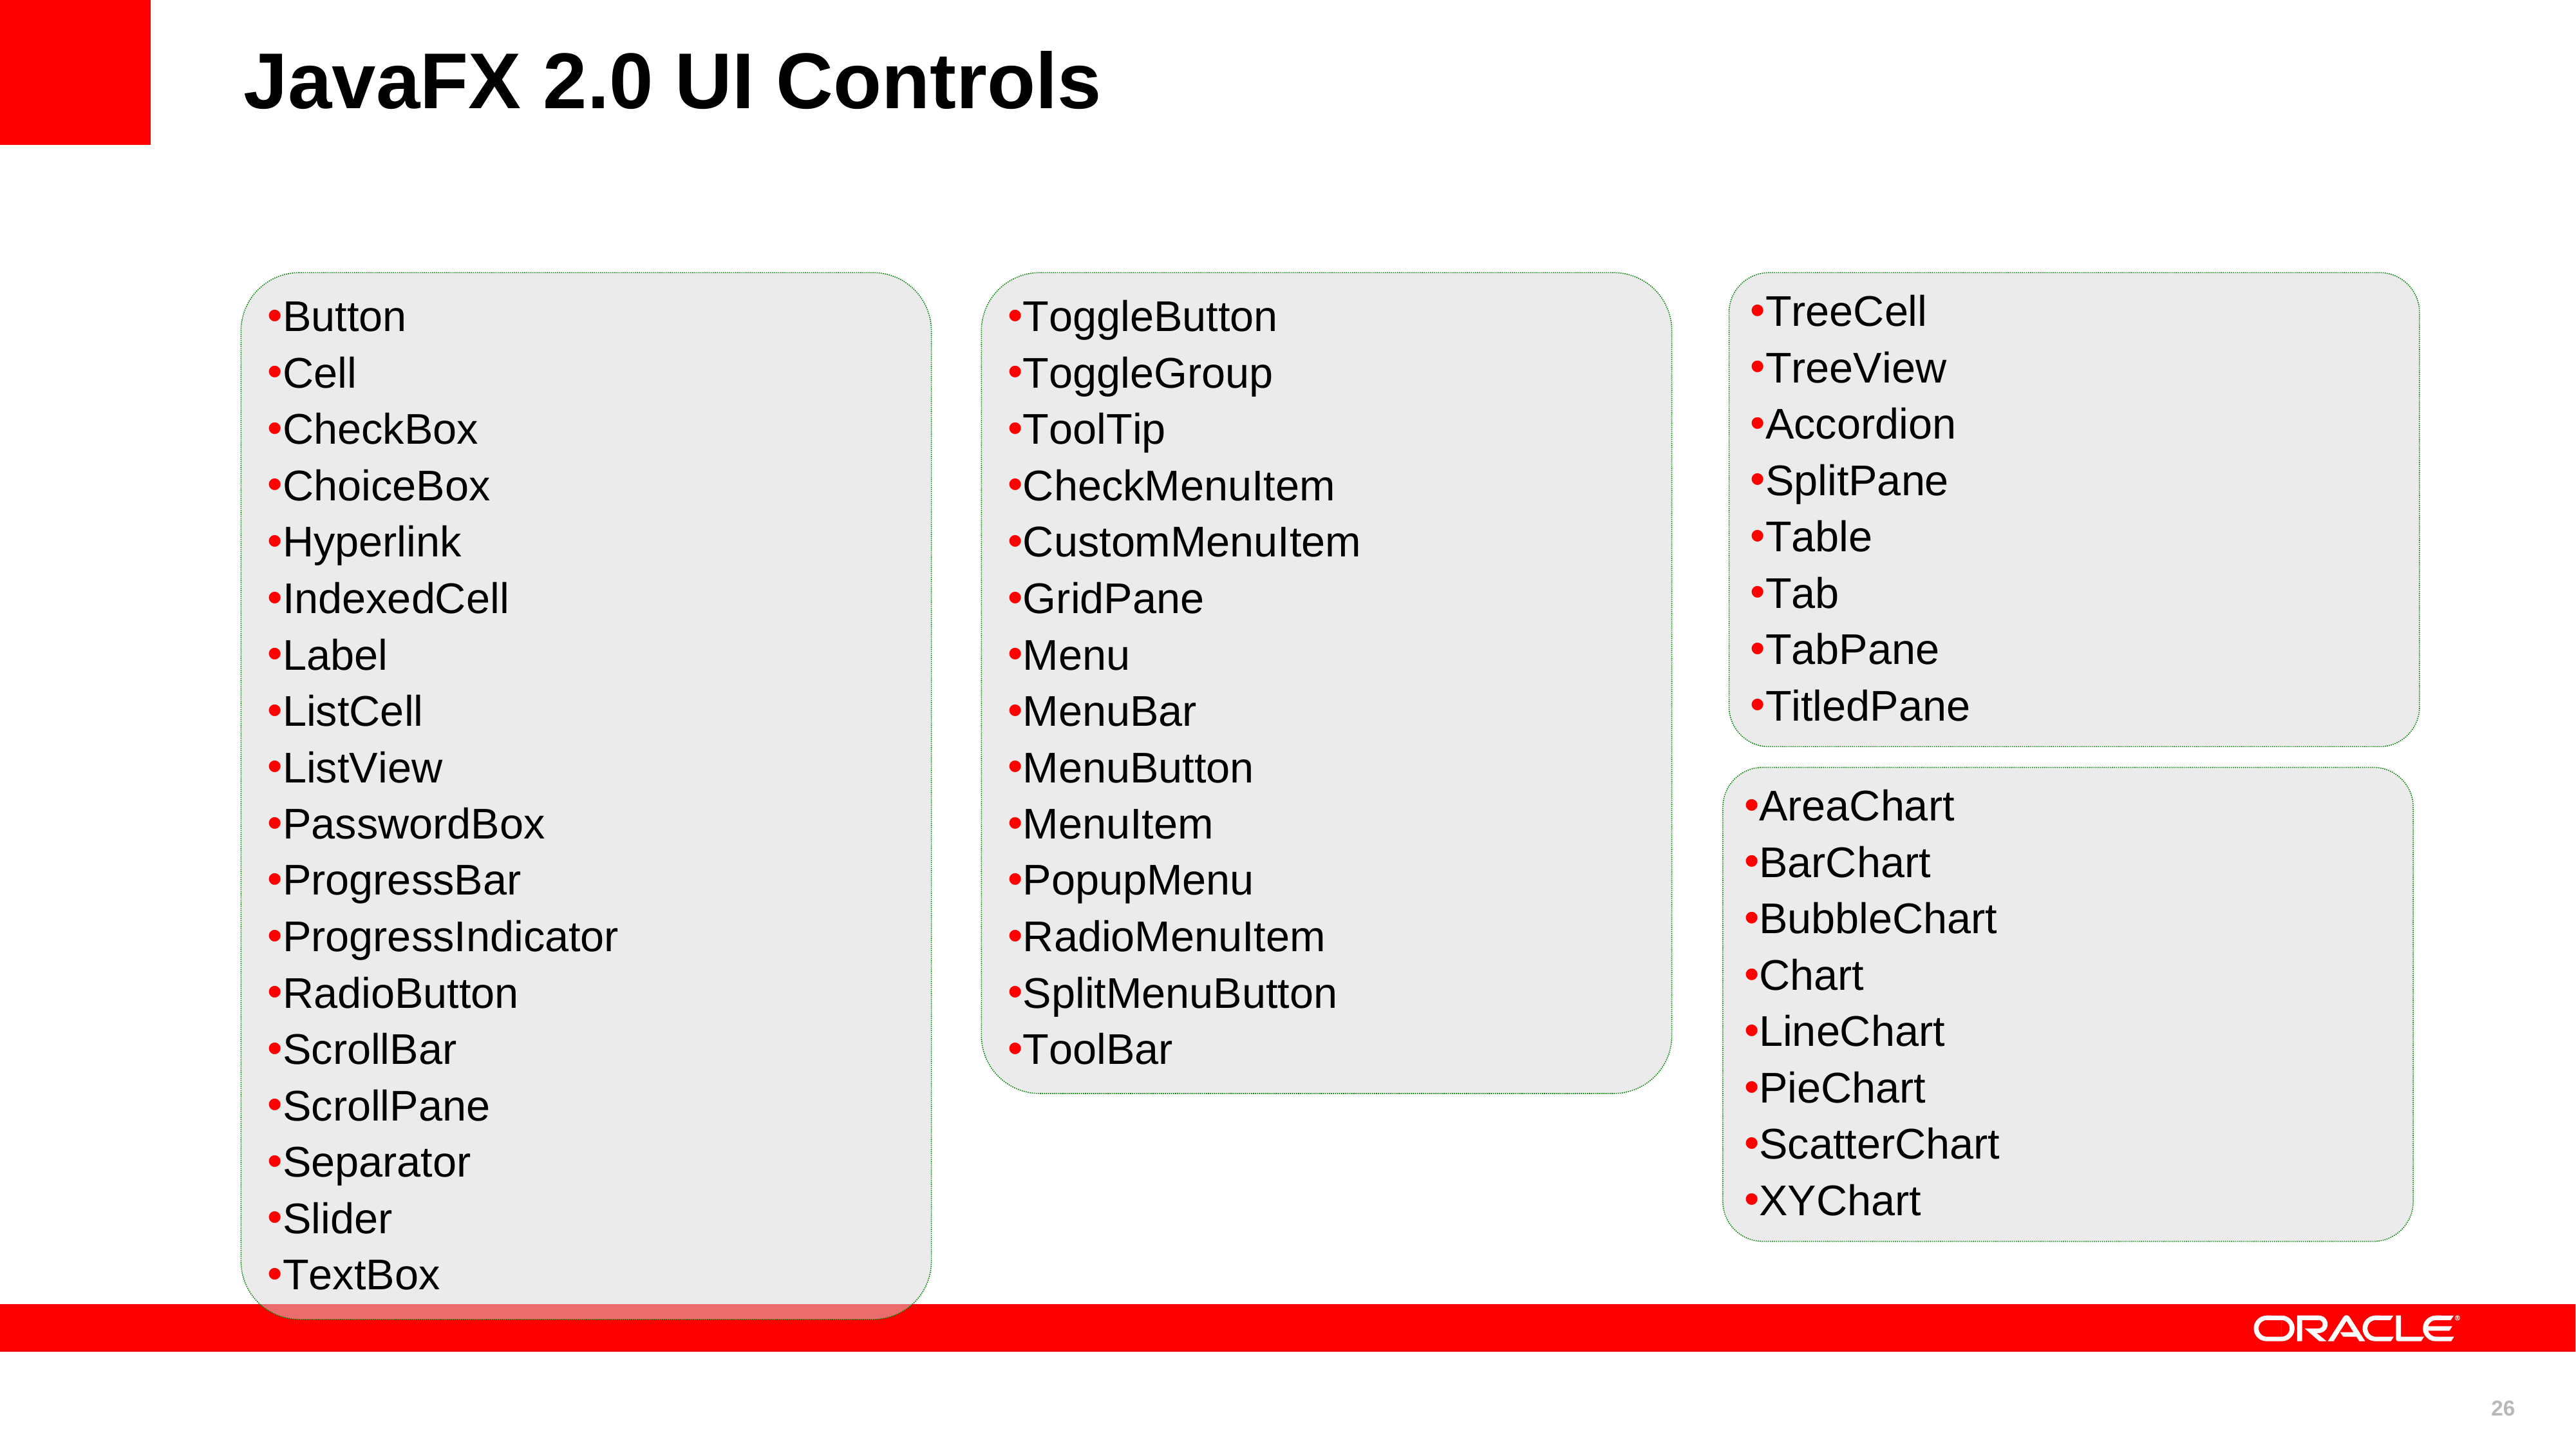

# JavaFX 2.0 UI Controls
Button
Cell
CheckBox
ChoiceBox
Hyperlink
IndexedCell
Label
ListCell
ListView
PasswordBox
ProgressBar
ProgressIndicator
RadioButton
ScrollBar
ScrollPane
Separator
Slider
TextBox
ToggleButton
ToggleGroup
ToolTip
CheckMenuItem
CustomMenuItem
GridPane
Menu
MenuBar
MenuButton
MenuItem
PopupMenu
RadioMenuItem
SplitMenuButton
ToolBar
TreeCell
TreeView
Accordion
SplitPane
Table
Tab
TabPane
TitledPane
AreaChart
BarChart
BubbleChart
Chart
LineChart
PieChart
ScatterChart
XYChart